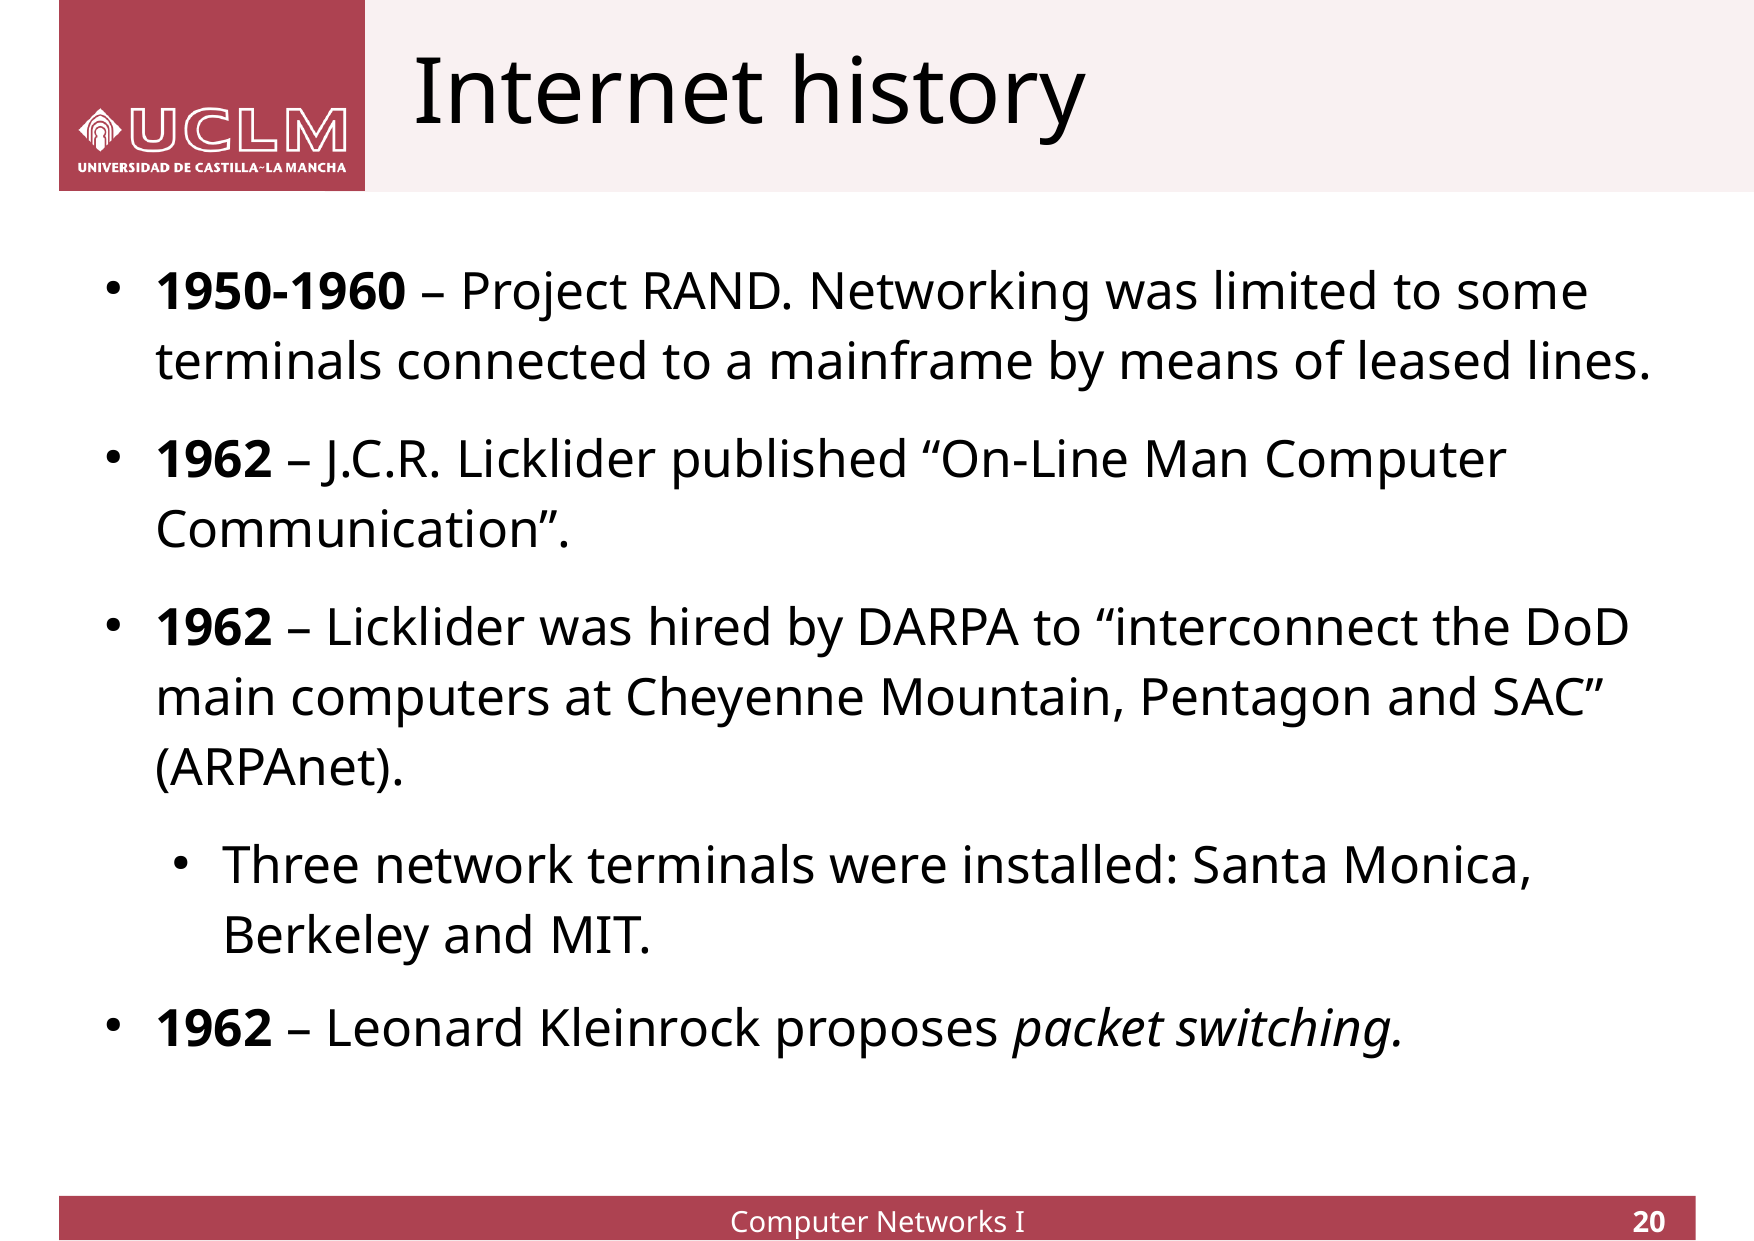

# Internet history
1950-1960 – Project RAND. Networking was limited to some terminals connected to a mainframe by means of leased lines.
1962 – J.C.R. Licklider published “On-Line Man Computer Communication”.
1962 – Licklider was hired by DARPA to “interconnect the DoD main computers at Cheyenne Mountain, Pentagon and SAC” (ARPAnet).
Three network terminals were installed: Santa Monica, Berkeley and MIT.
1962 – Leonard Kleinrock proposes packet switching.
Computer Networks I
20